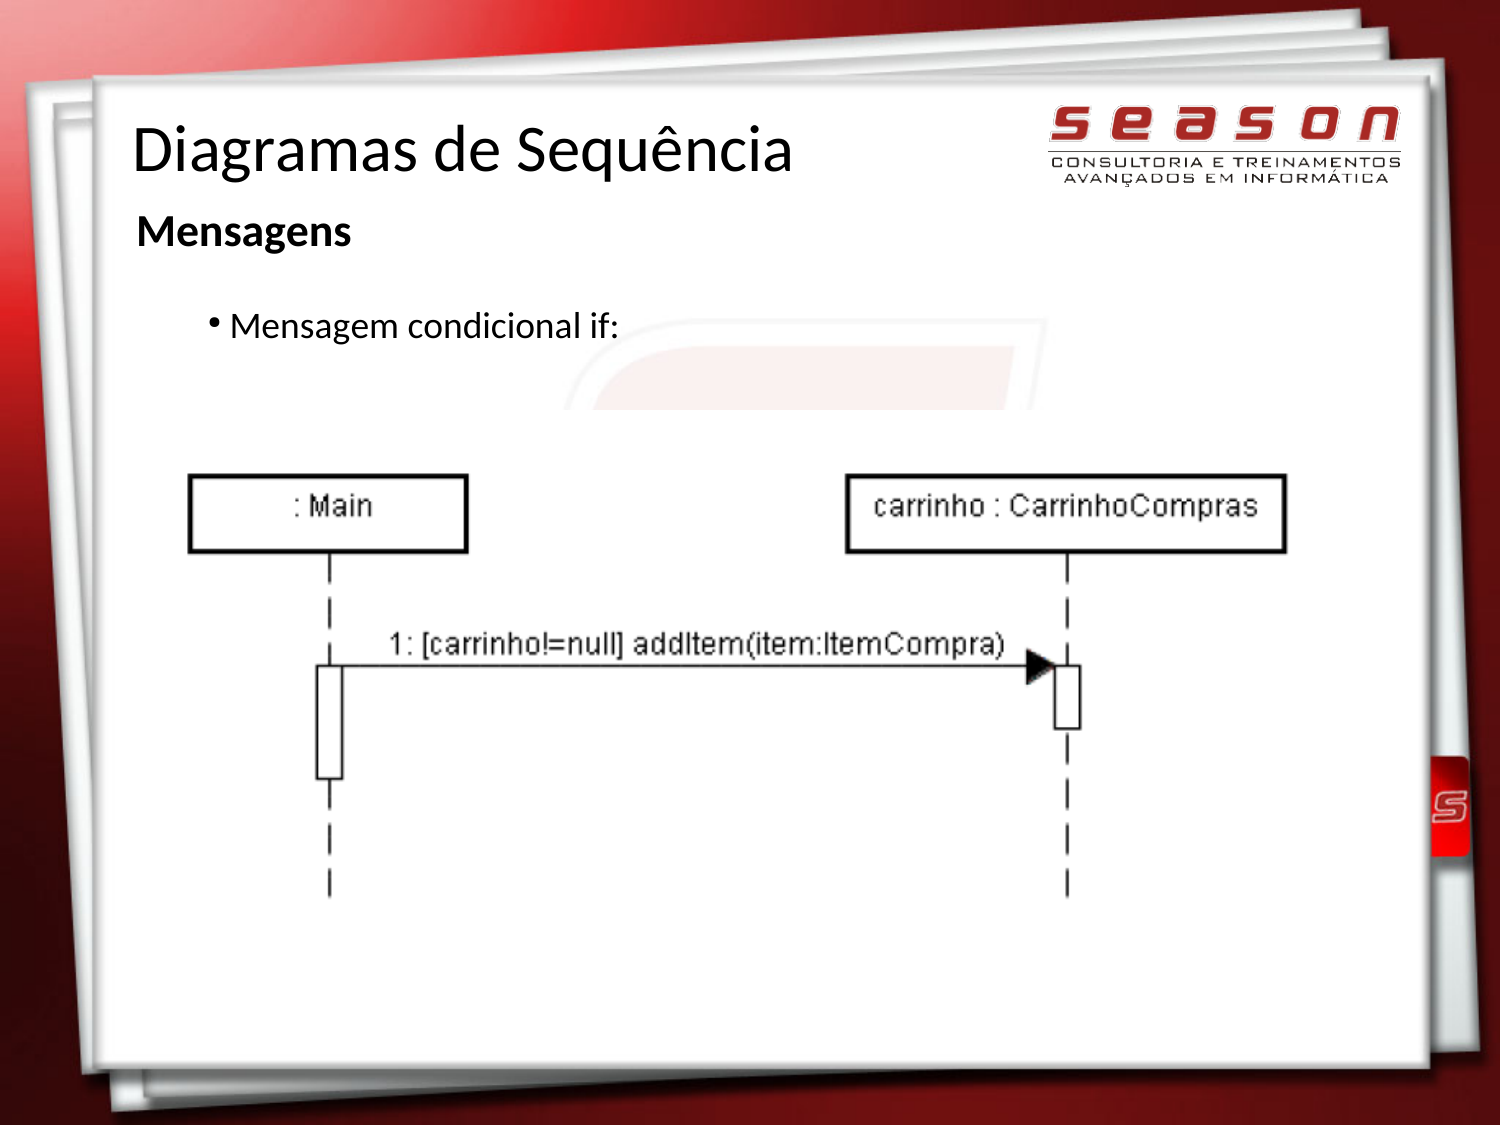

# Diagramas de Sequência
Mensagens
 Mensagem condicional if: